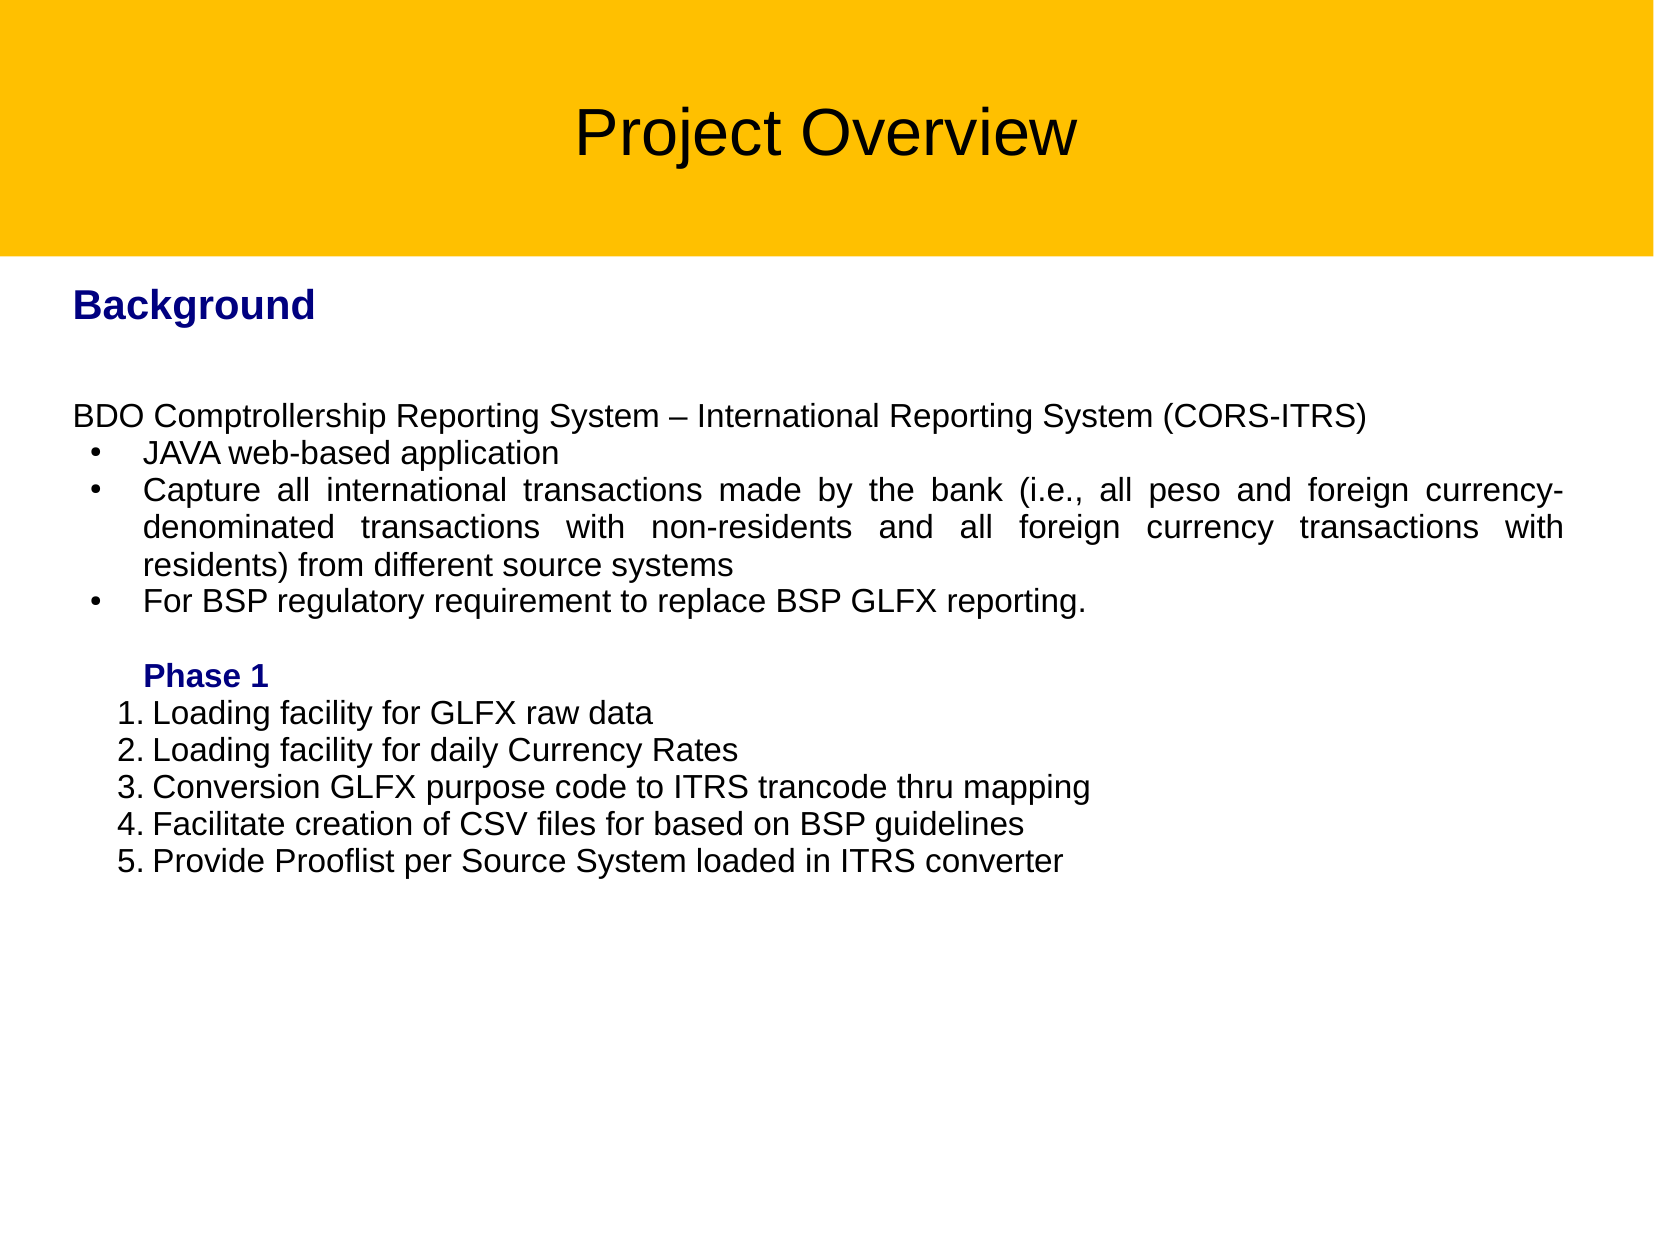

Project Overview
Background
BDO Comptrollership Reporting System – International Reporting System (CORS-ITRS)
JAVA web-based application
Capture all international transactions made by the bank (i.e., all peso and foreign currency-denominated transactions with non-residents and all foreign currency transactions with residents) from different source systems
For BSP regulatory requirement to replace BSP GLFX reporting.
Phase 1
Loading facility for GLFX raw data
Loading facility for daily Currency Rates
Conversion GLFX purpose code to ITRS trancode thru mapping
Facilitate creation of CSV files for based on BSP guidelines
Provide Prooflist per Source System loaded in ITRS converter